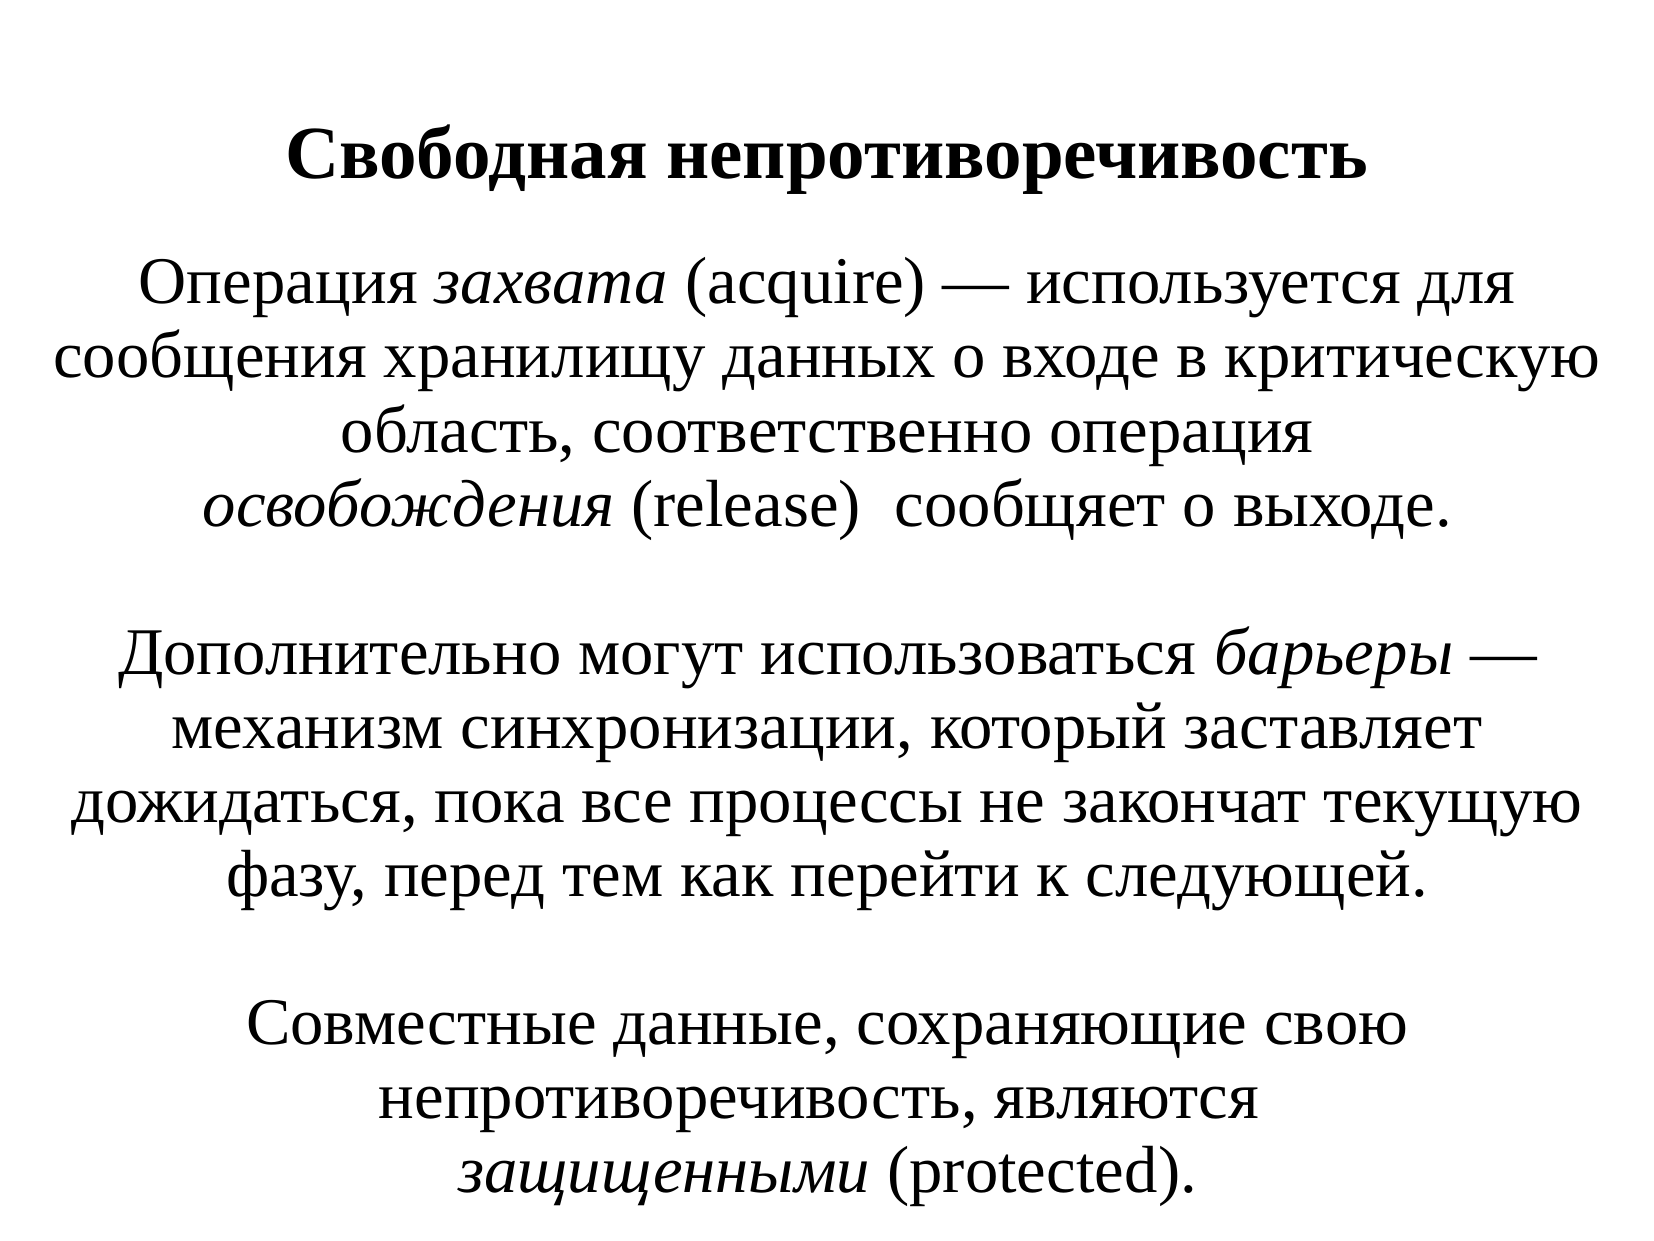

# Свободная непротиворечивость
Операция захвата (acquire) — используется для сообщения хранилищу данных о входе в критическую область, соответственно операция освобождения (release) сообщяет о выходе.
Дополнительно могут использоваться барьеры — механизм синхронизации, который заставляет дожидаться, пока все процессы не закончат текущую фазу, перед тем как перейти к следующей.
Совместные данные, сохраняющие свою непротиворечивость, являются
защищенными (protected).